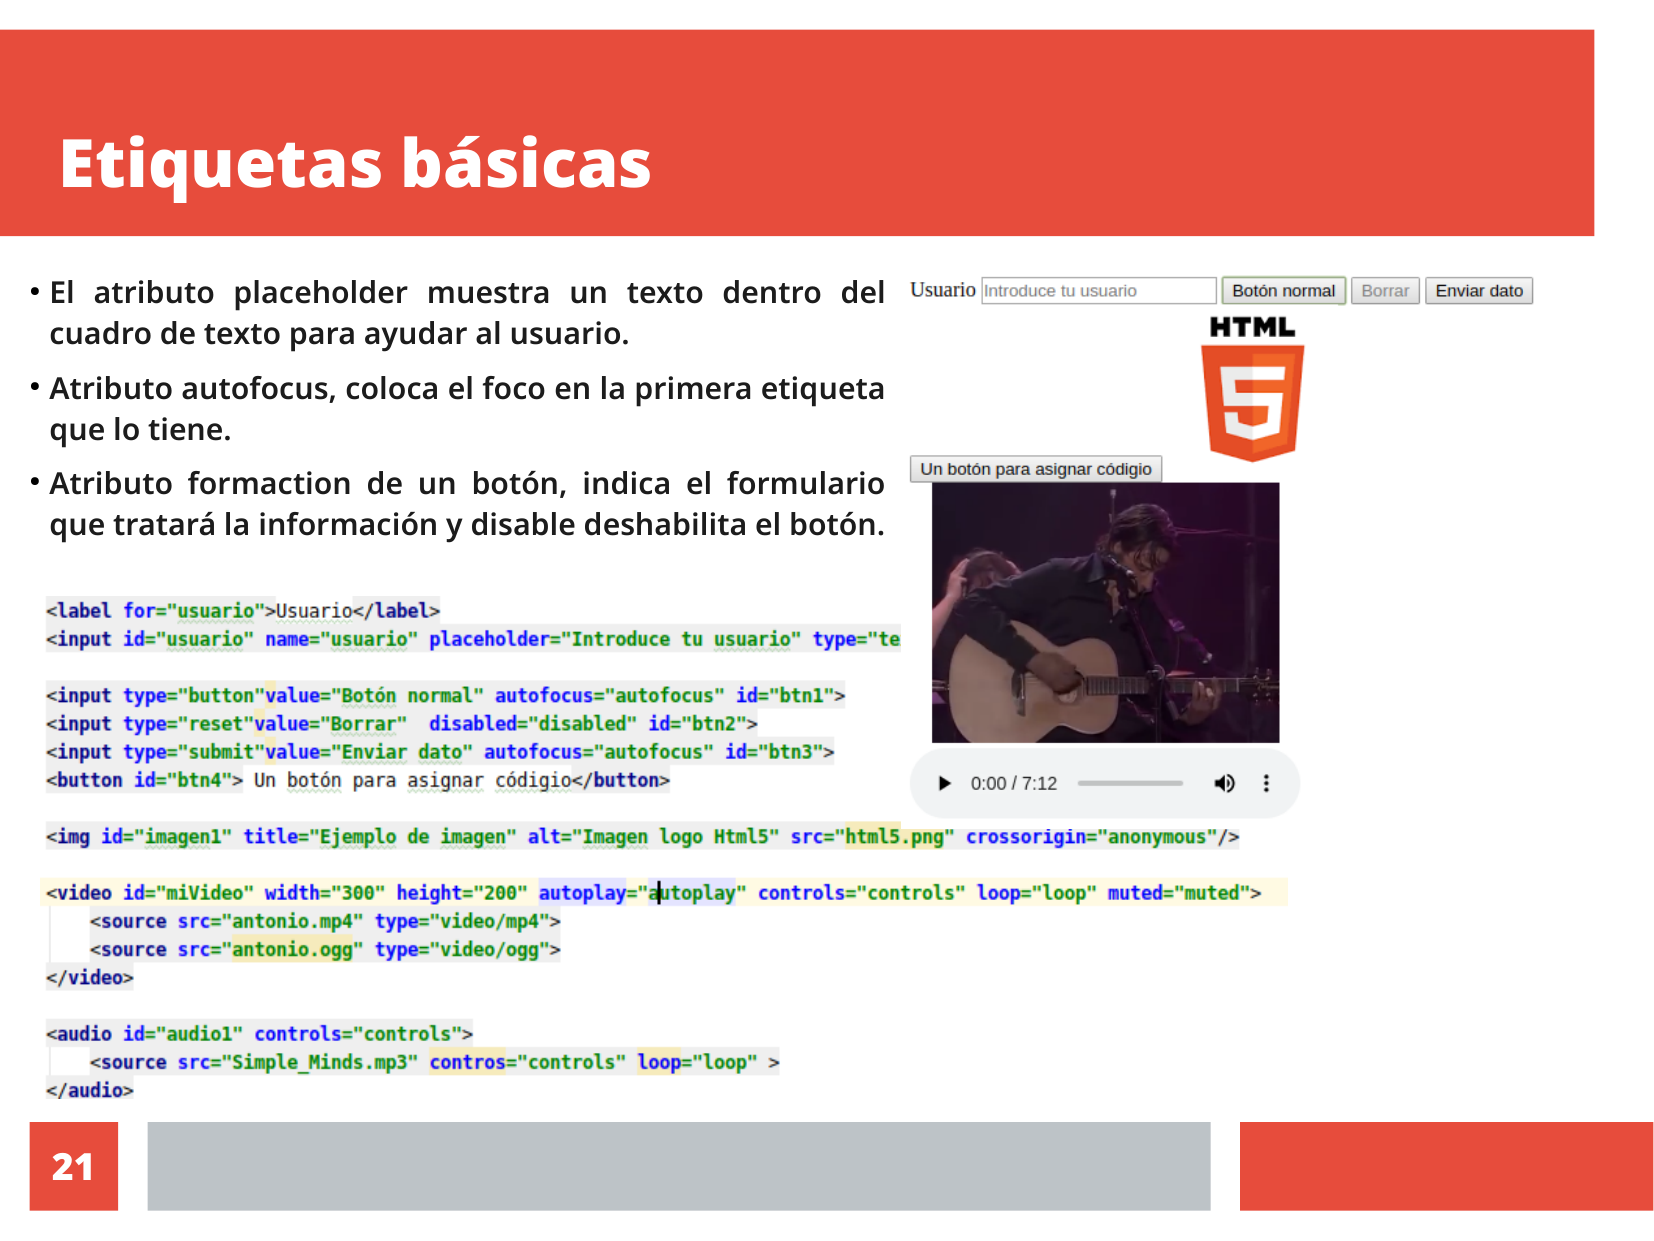

# Etiquetas básicas
El atributo placeholder muestra un texto dentro del cuadro de texto para ayudar al usuario.
Atributo autofocus, coloca el foco en la primera etiqueta que lo tiene.
Atributo formaction de un botón, indica el formulario que tratará la información y disable deshabilita el botón.
21